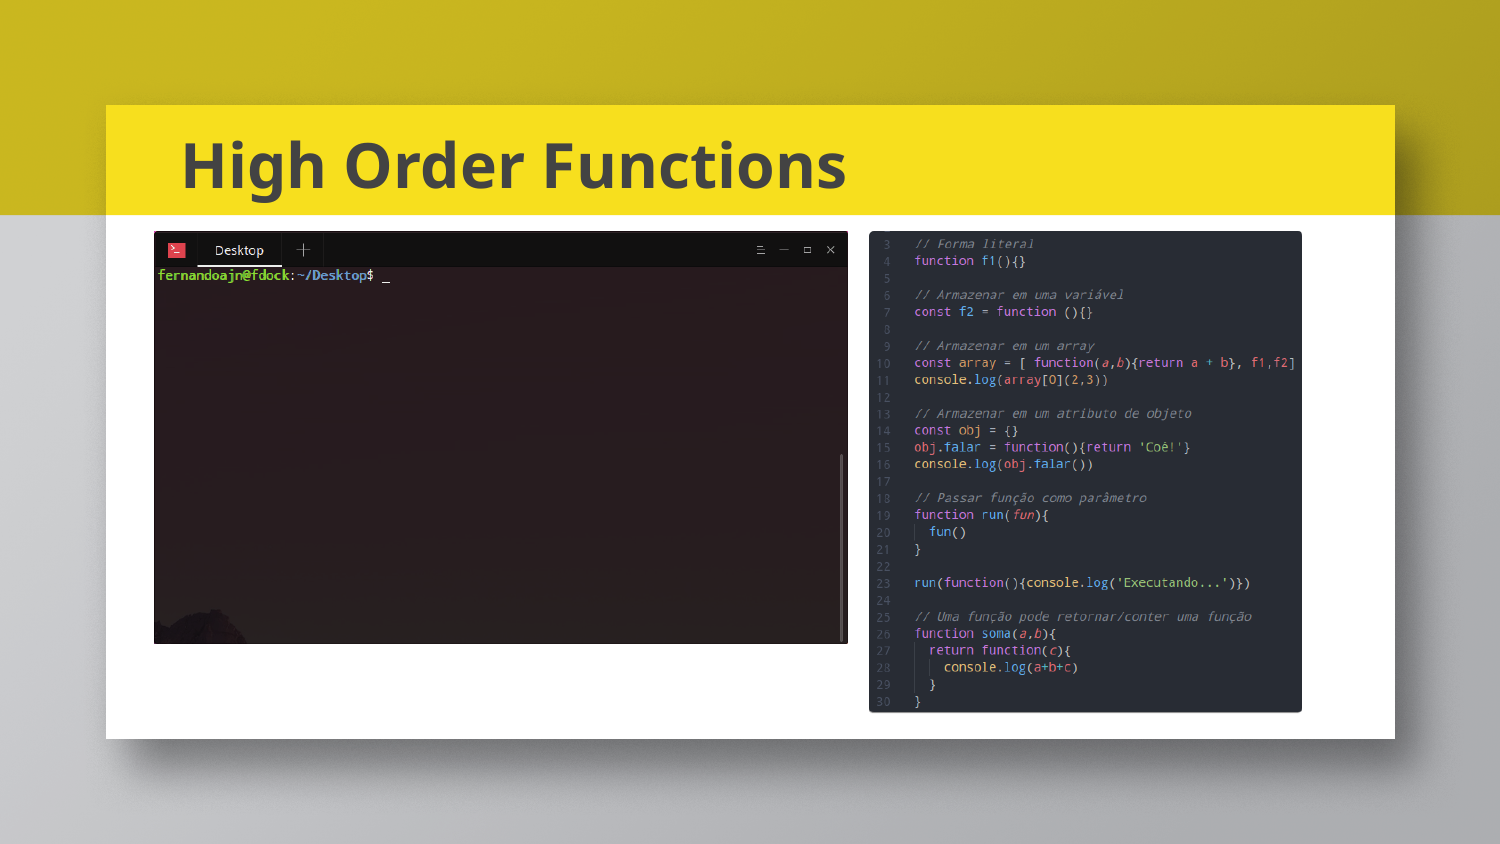

# High Order Functions
“Cidadãs de Primeira Linha”;
Tratadas como objeto;
Evitam o state;